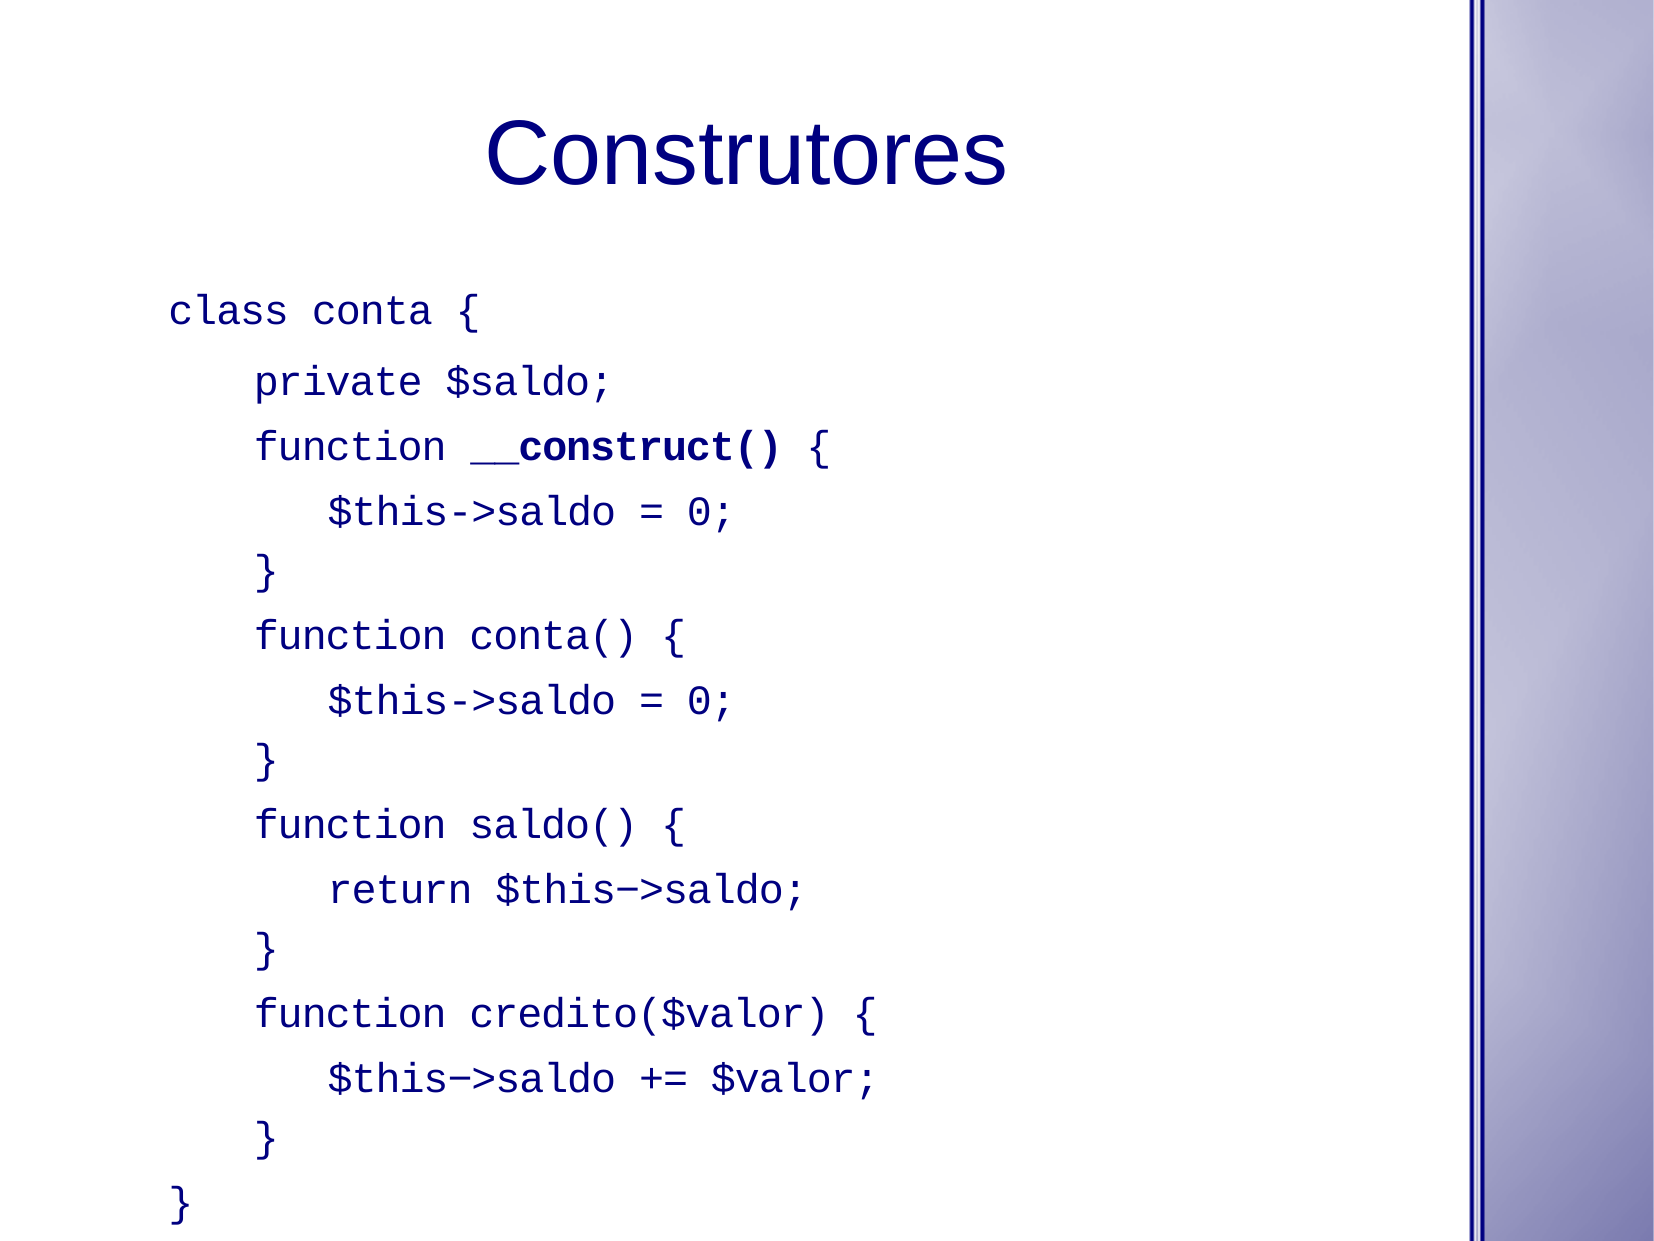

# Construtores
class conta {
private $saldo;
function __construct() {
$this->saldo = 0;
}
function conta() {
$this->saldo = 0;
}
function saldo() {
return $this−>saldo;
}
function credito($valor) {
$this−>saldo += $valor;
}
}